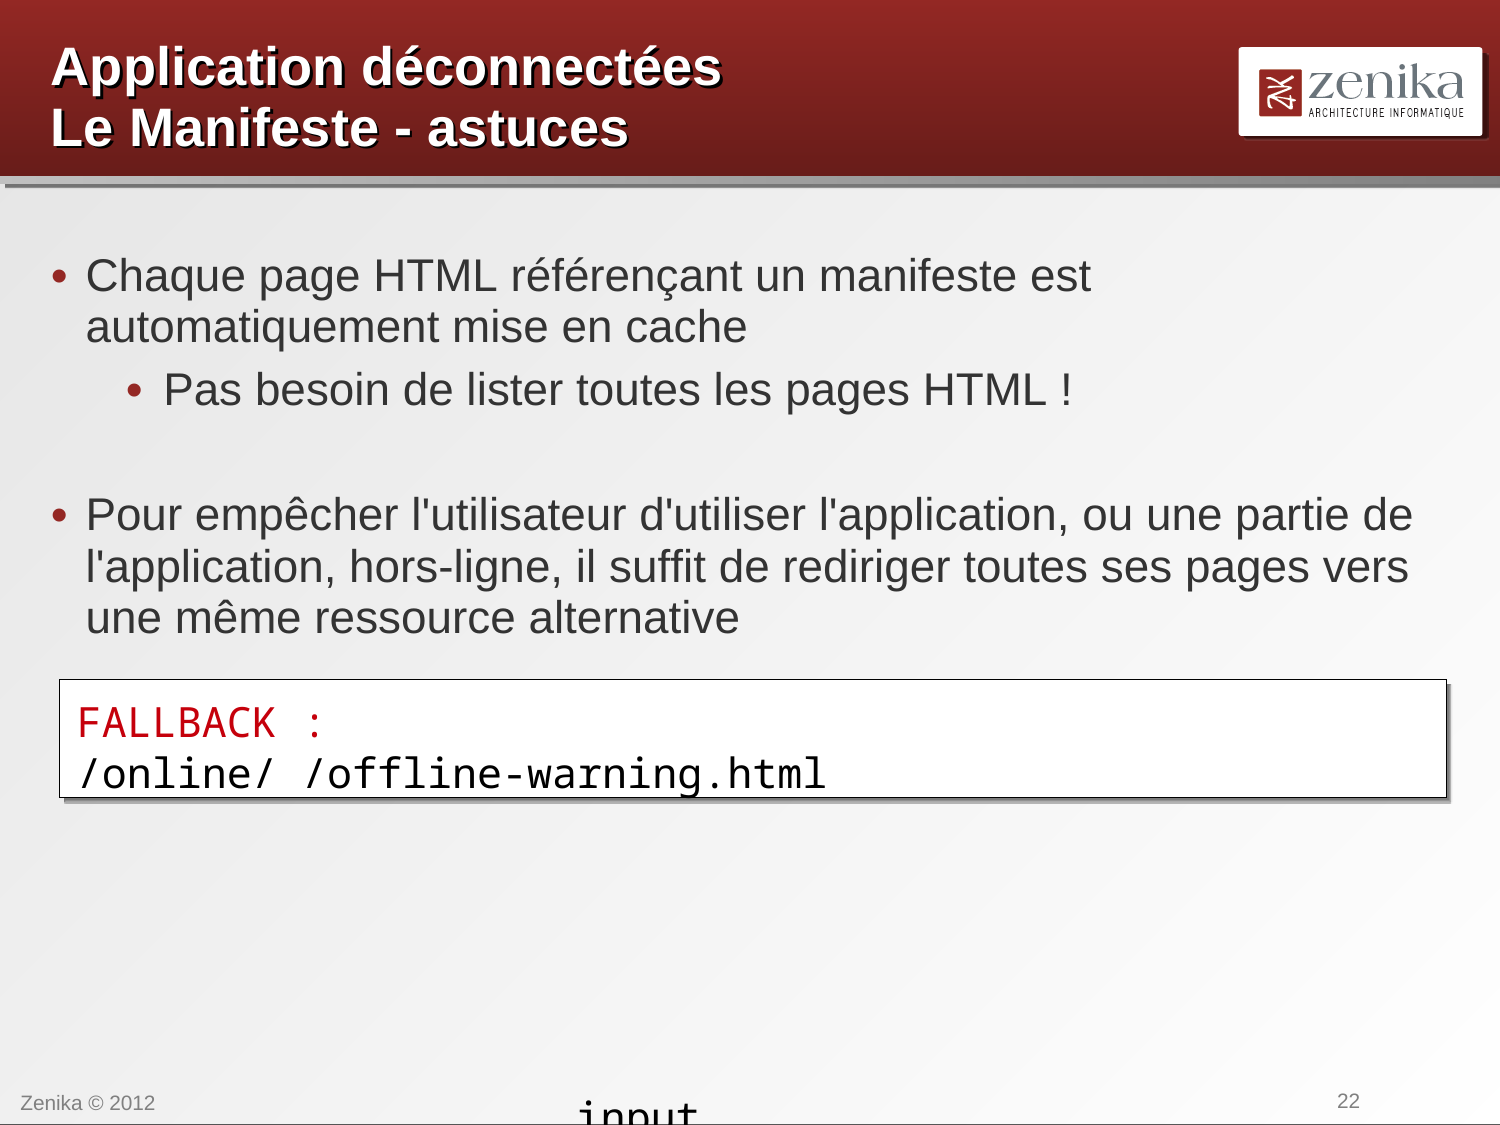

# Application déconnectées Le Manifeste - astuces
Chaque page HTML référençant un manifeste est automatiquement mise en cache
Pas besoin de lister toutes les pages HTML !
Pour empêcher l'utilisateur d'utiliser l'application, ou une partie de l'application, hors-ligne, il suffit de rediriger toutes ses pages vers une même ressource alternative
FALLBACK :
/online/ /offline-warning.html